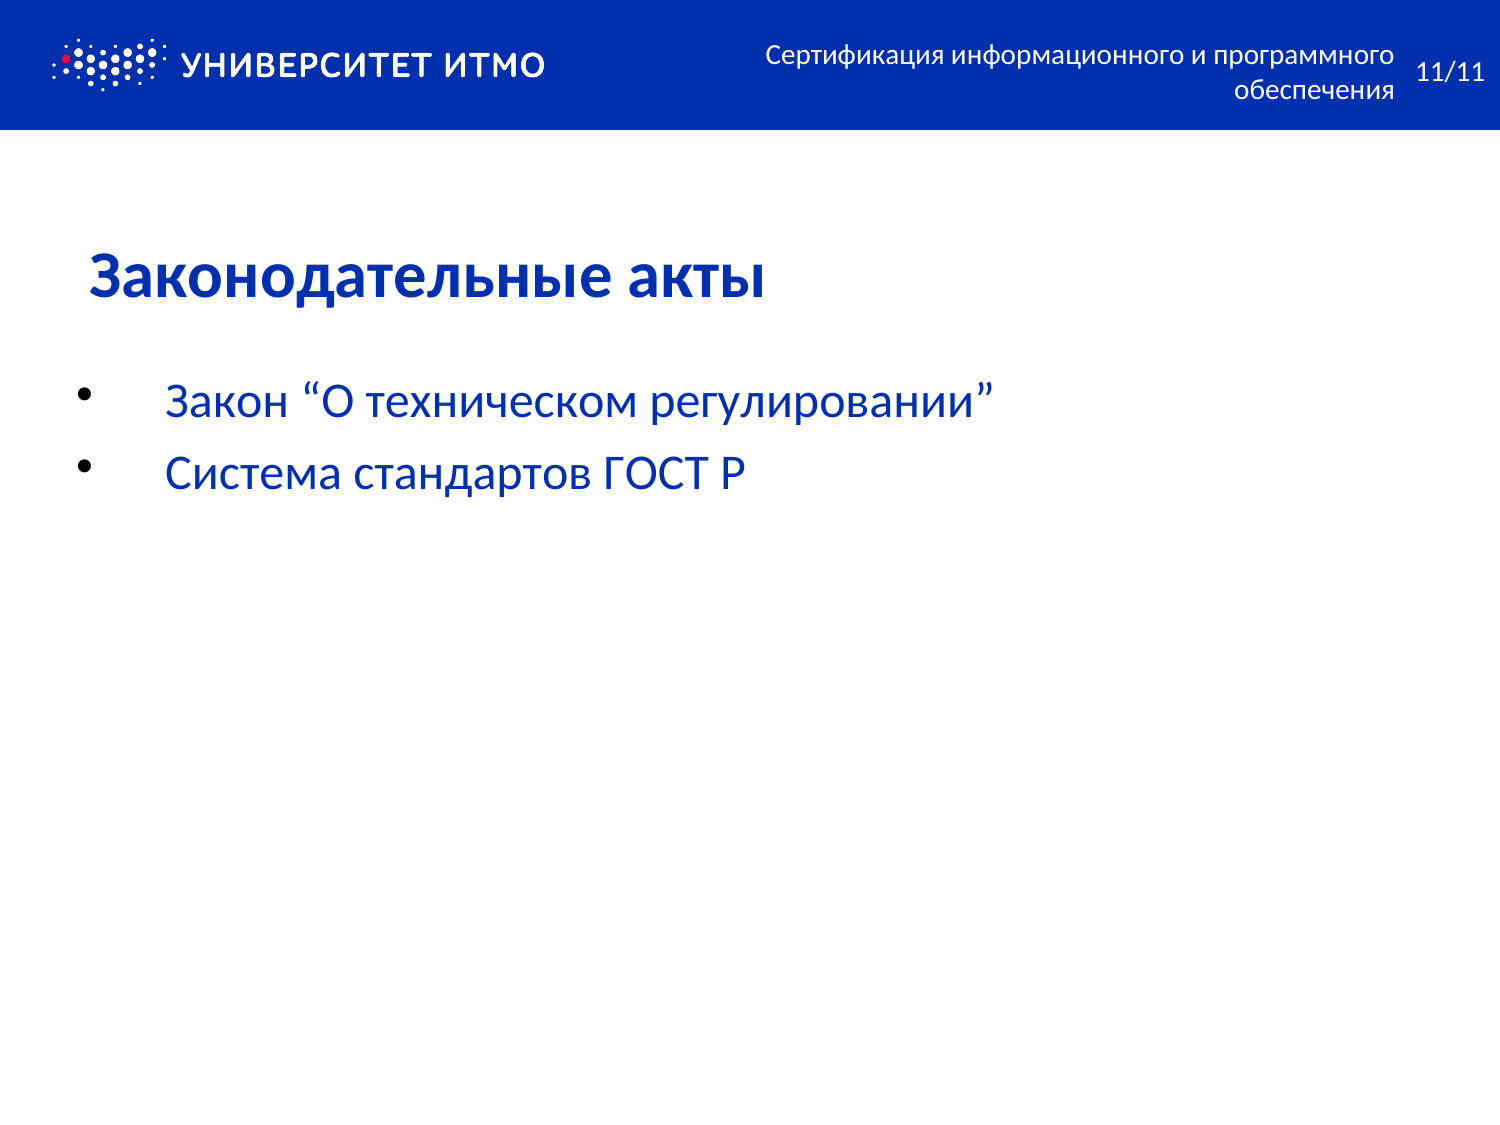

Сертификация информационного и программного обеспечения
11/11
Законодательные акты
Закон “О техническом регулировании”
Система стандартов ГОСТ Р